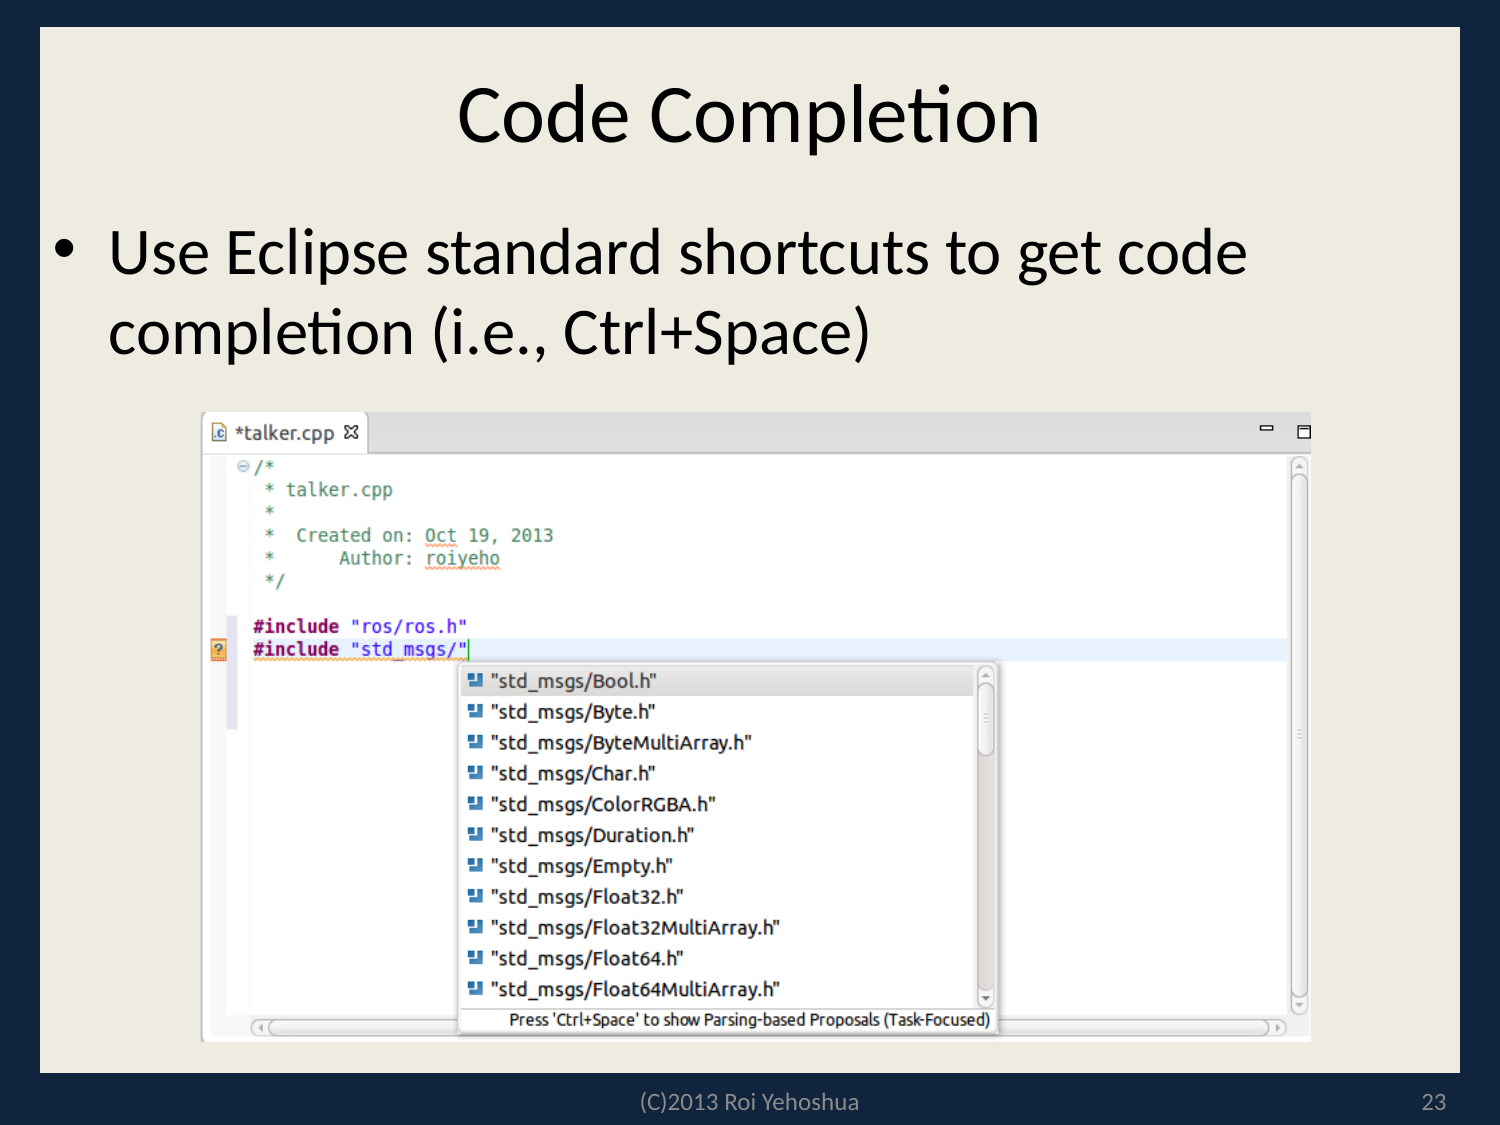

# Code Completion
Use Eclipse standard shortcuts to get code completion (i.e., Ctrl+Space)
(C)2013 Roi Yehoshua